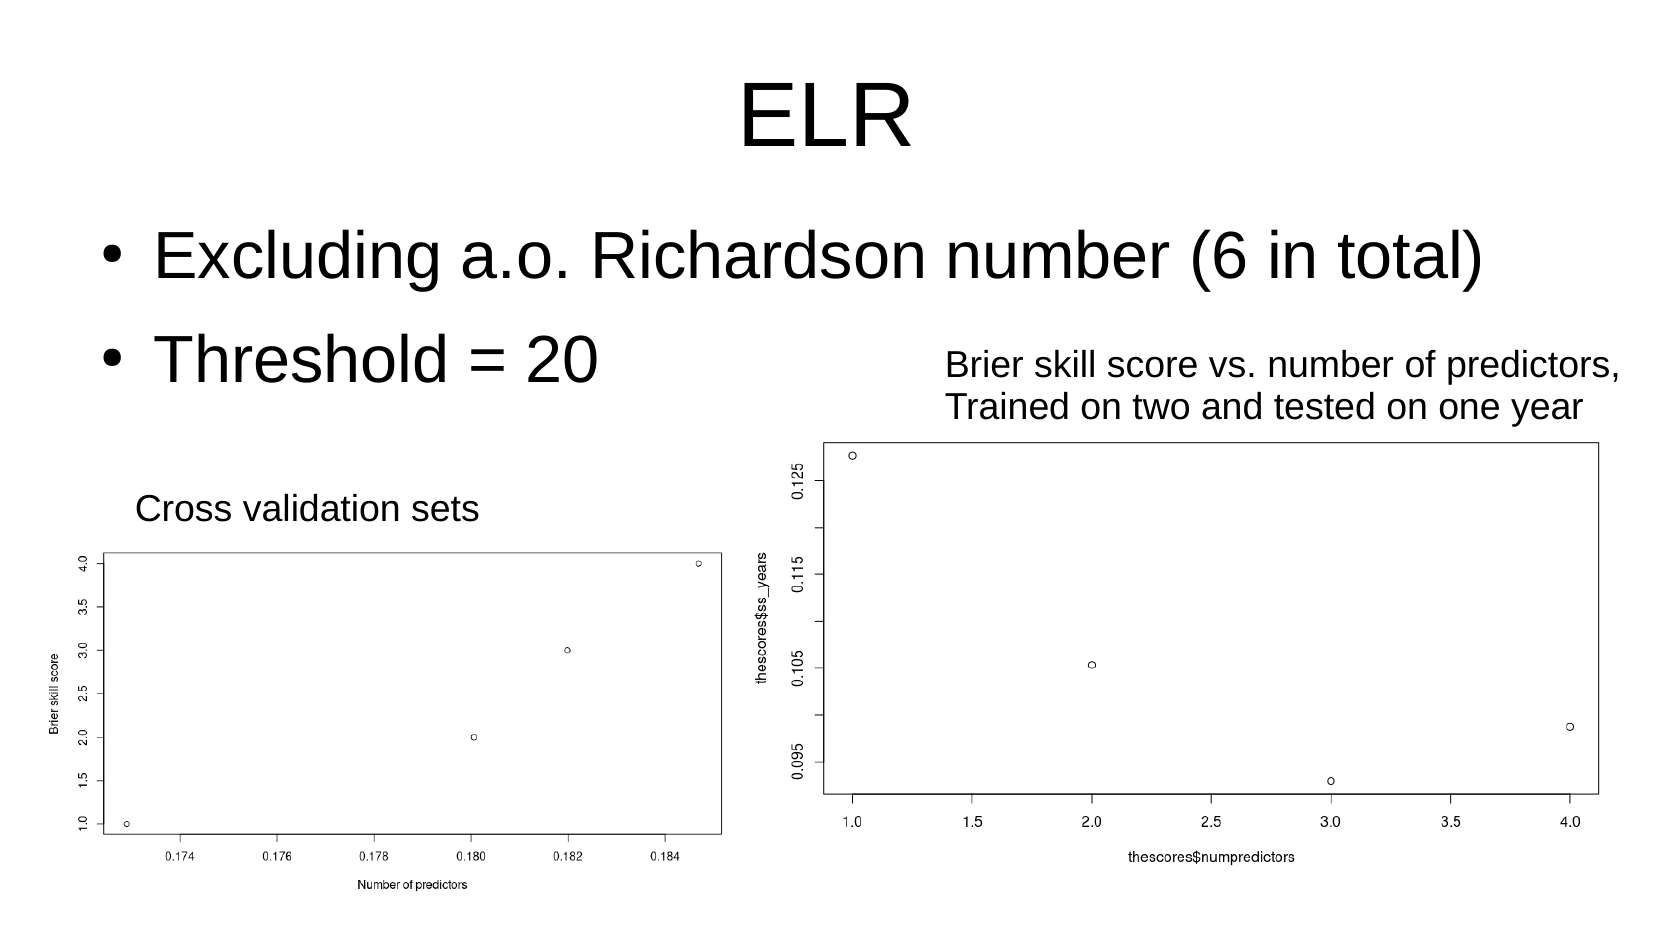

# ELR
Excluding a.o. Richardson number (6 in total)
Threshold = 20
Brier skill score vs. number of predictors,
Trained on two and tested on one year
Cross validation sets